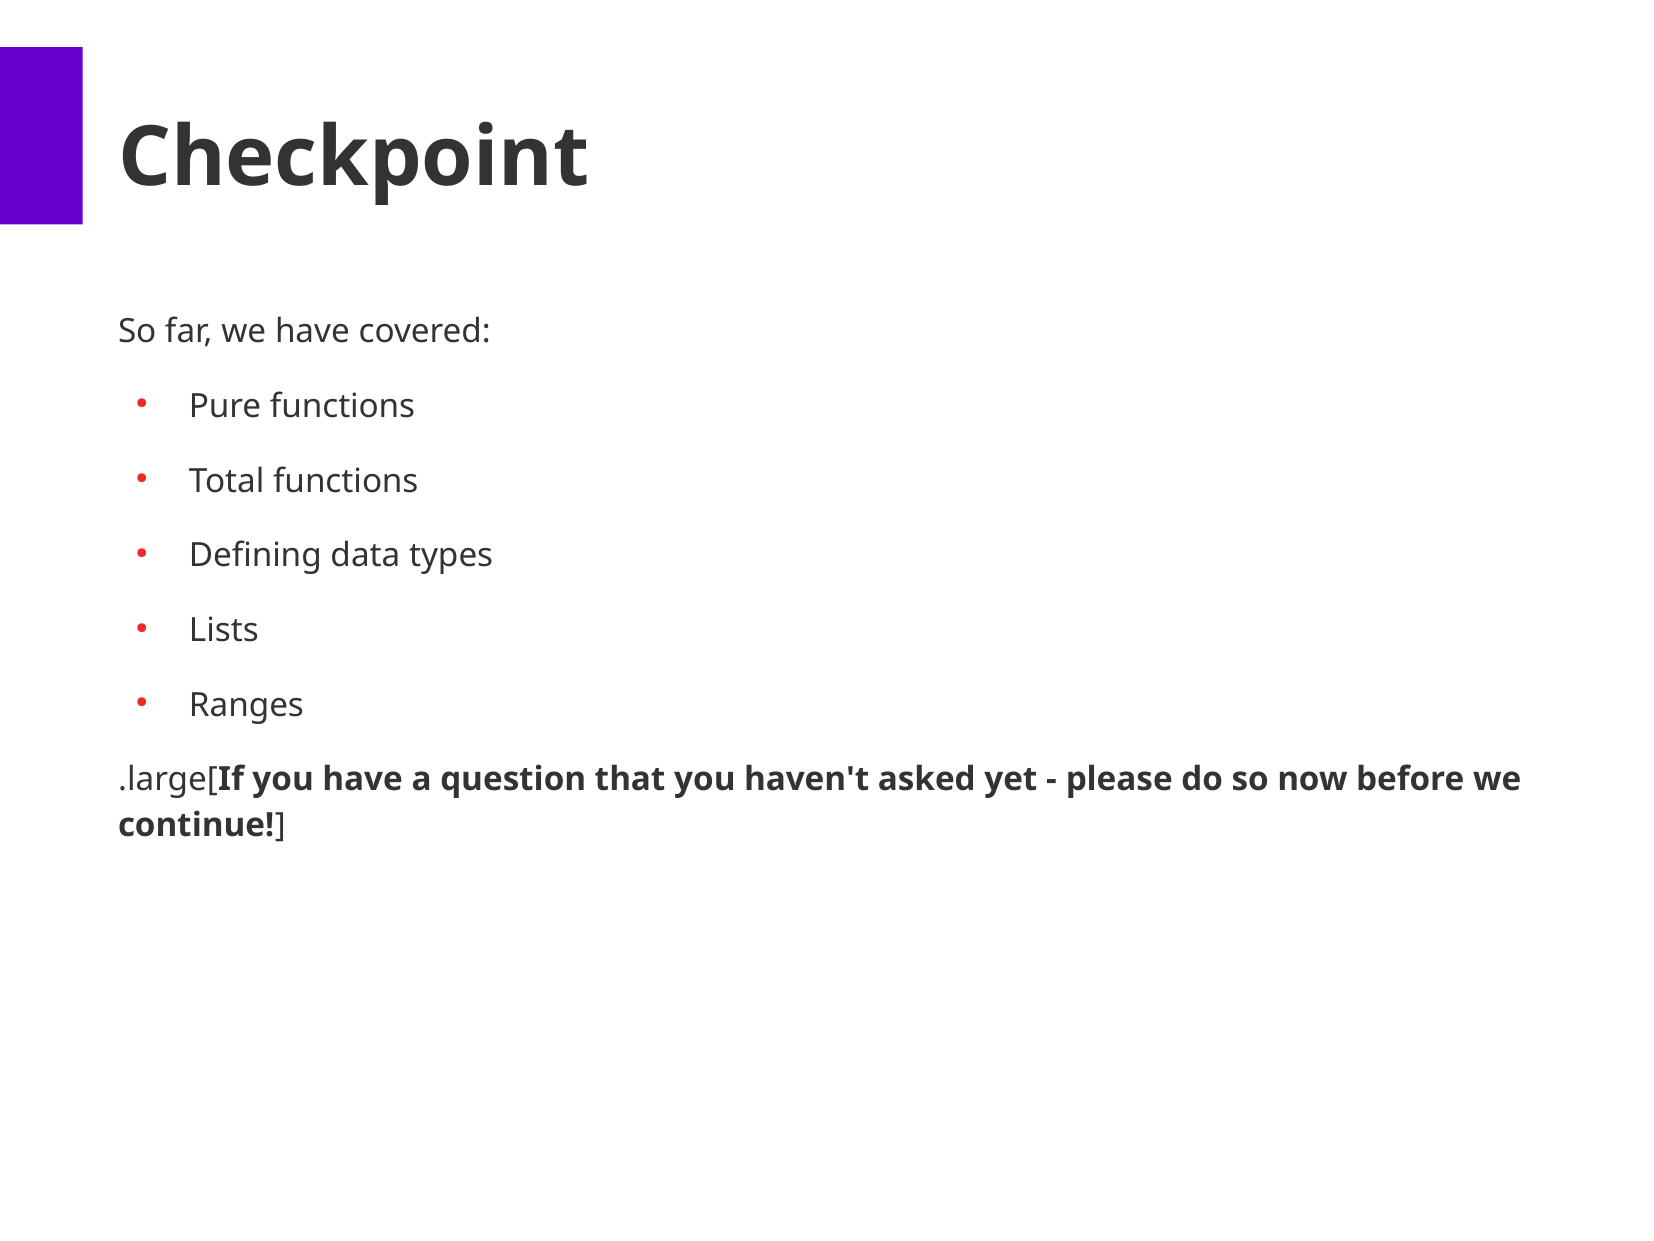

# Checkpoint
So far, we have covered:
Pure functions
Total functions
Defining data types
Lists
Ranges
.large[If you have a question that you haven't asked yet - please do so now before we continue!]